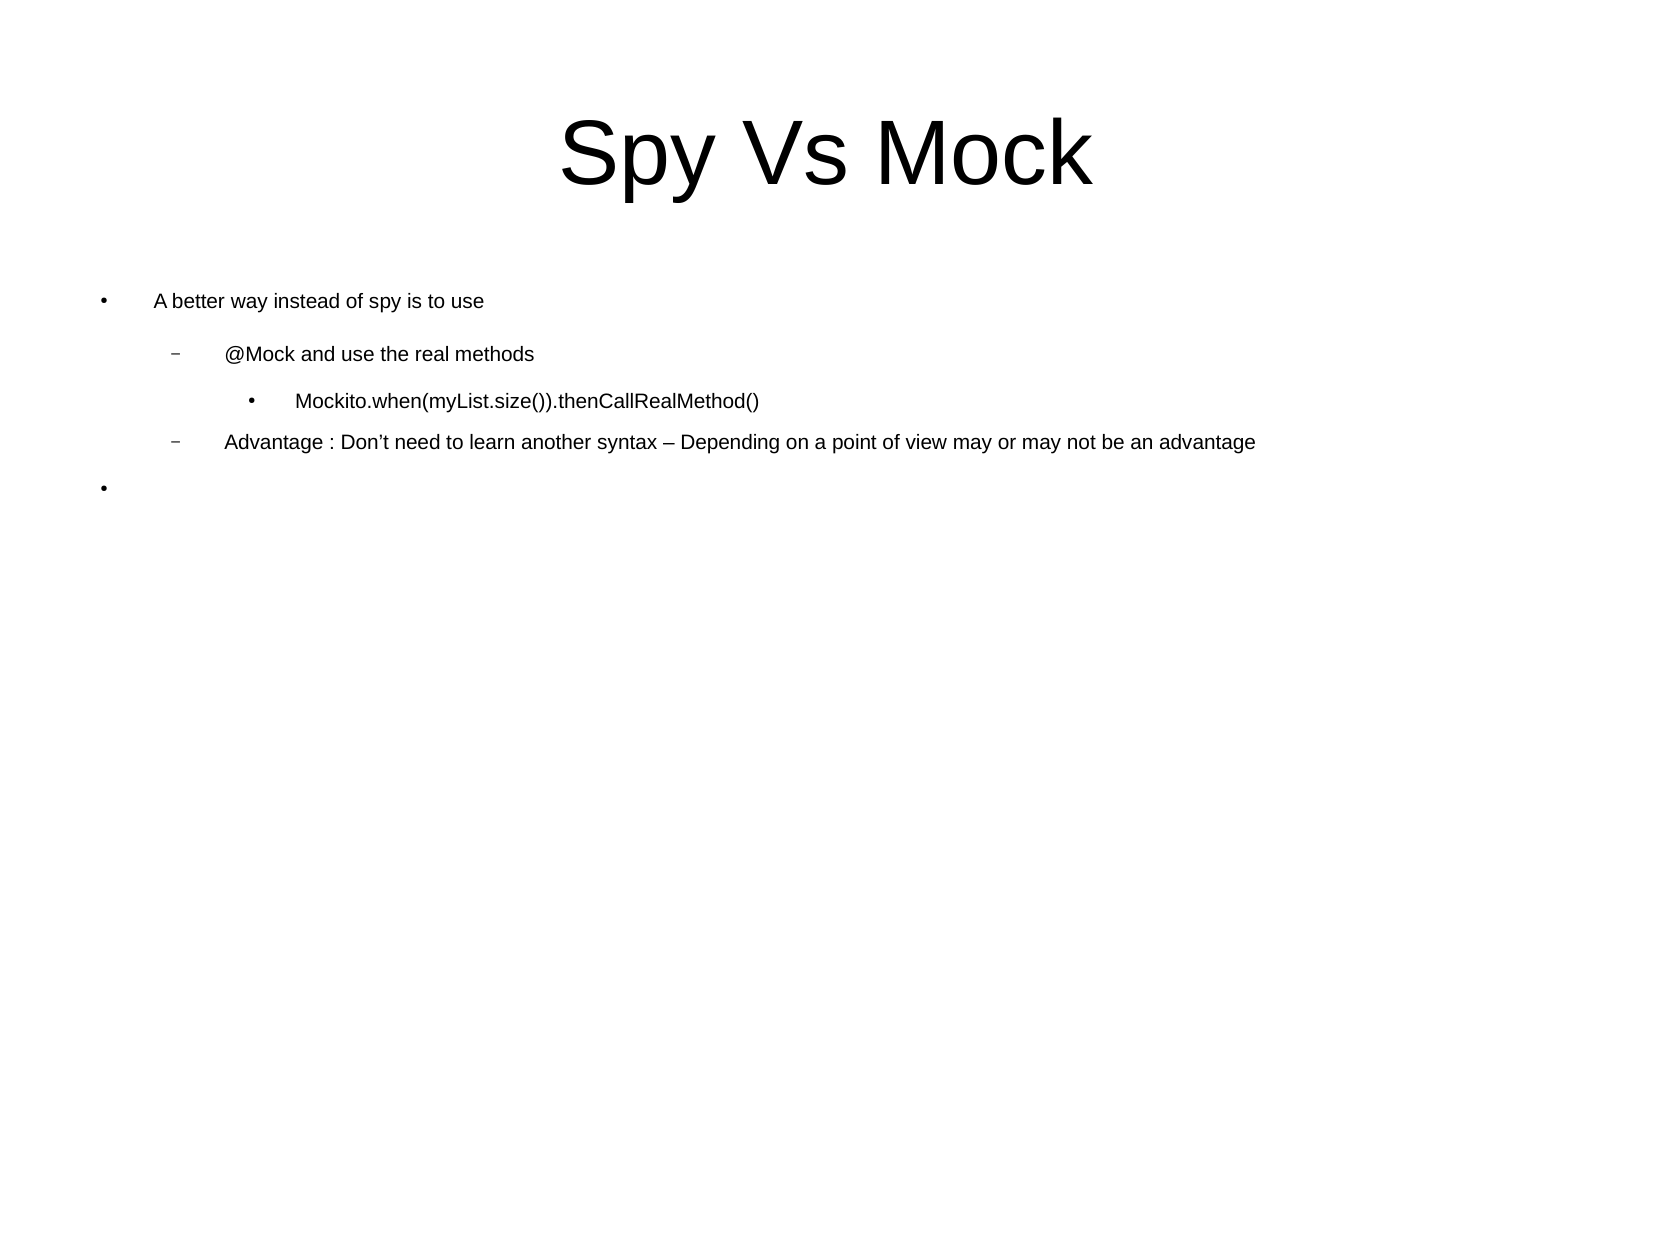

# Spy Vs Mock
A better way instead of spy is to use
@Mock and use the real methods
Mockito.when(myList.size()).thenCallRealMethod()
Advantage : Don’t need to learn another syntax – Depending on a point of view may or may not be an advantage